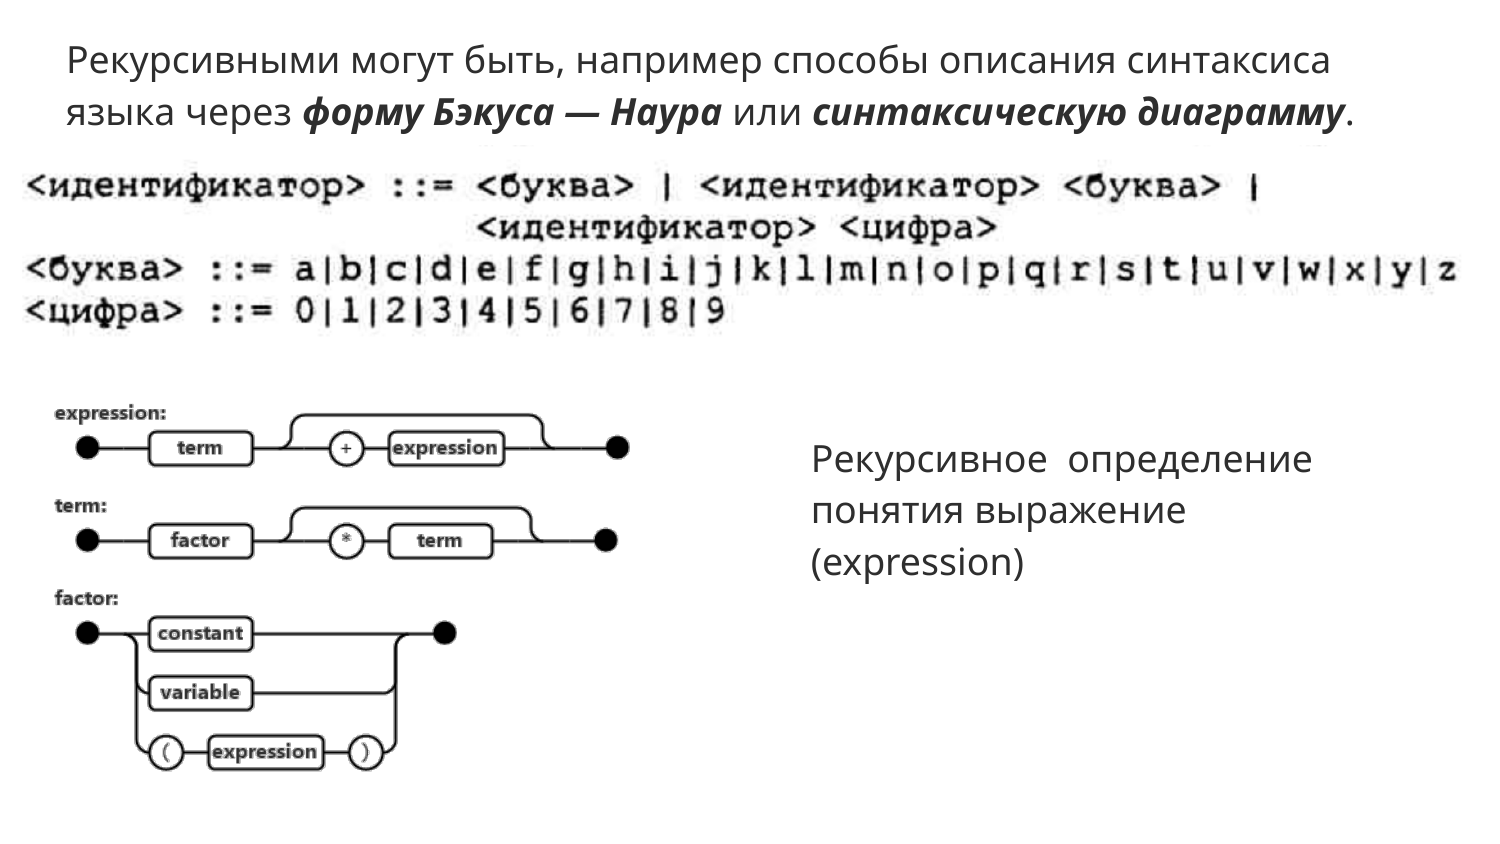

# Рекурсивными могут быть, например способы описания синтаксиса языка через форму Бэкуса — Наура или синтаксическую диаграмму.
Рекурсивное определение понятия выражение (expression)